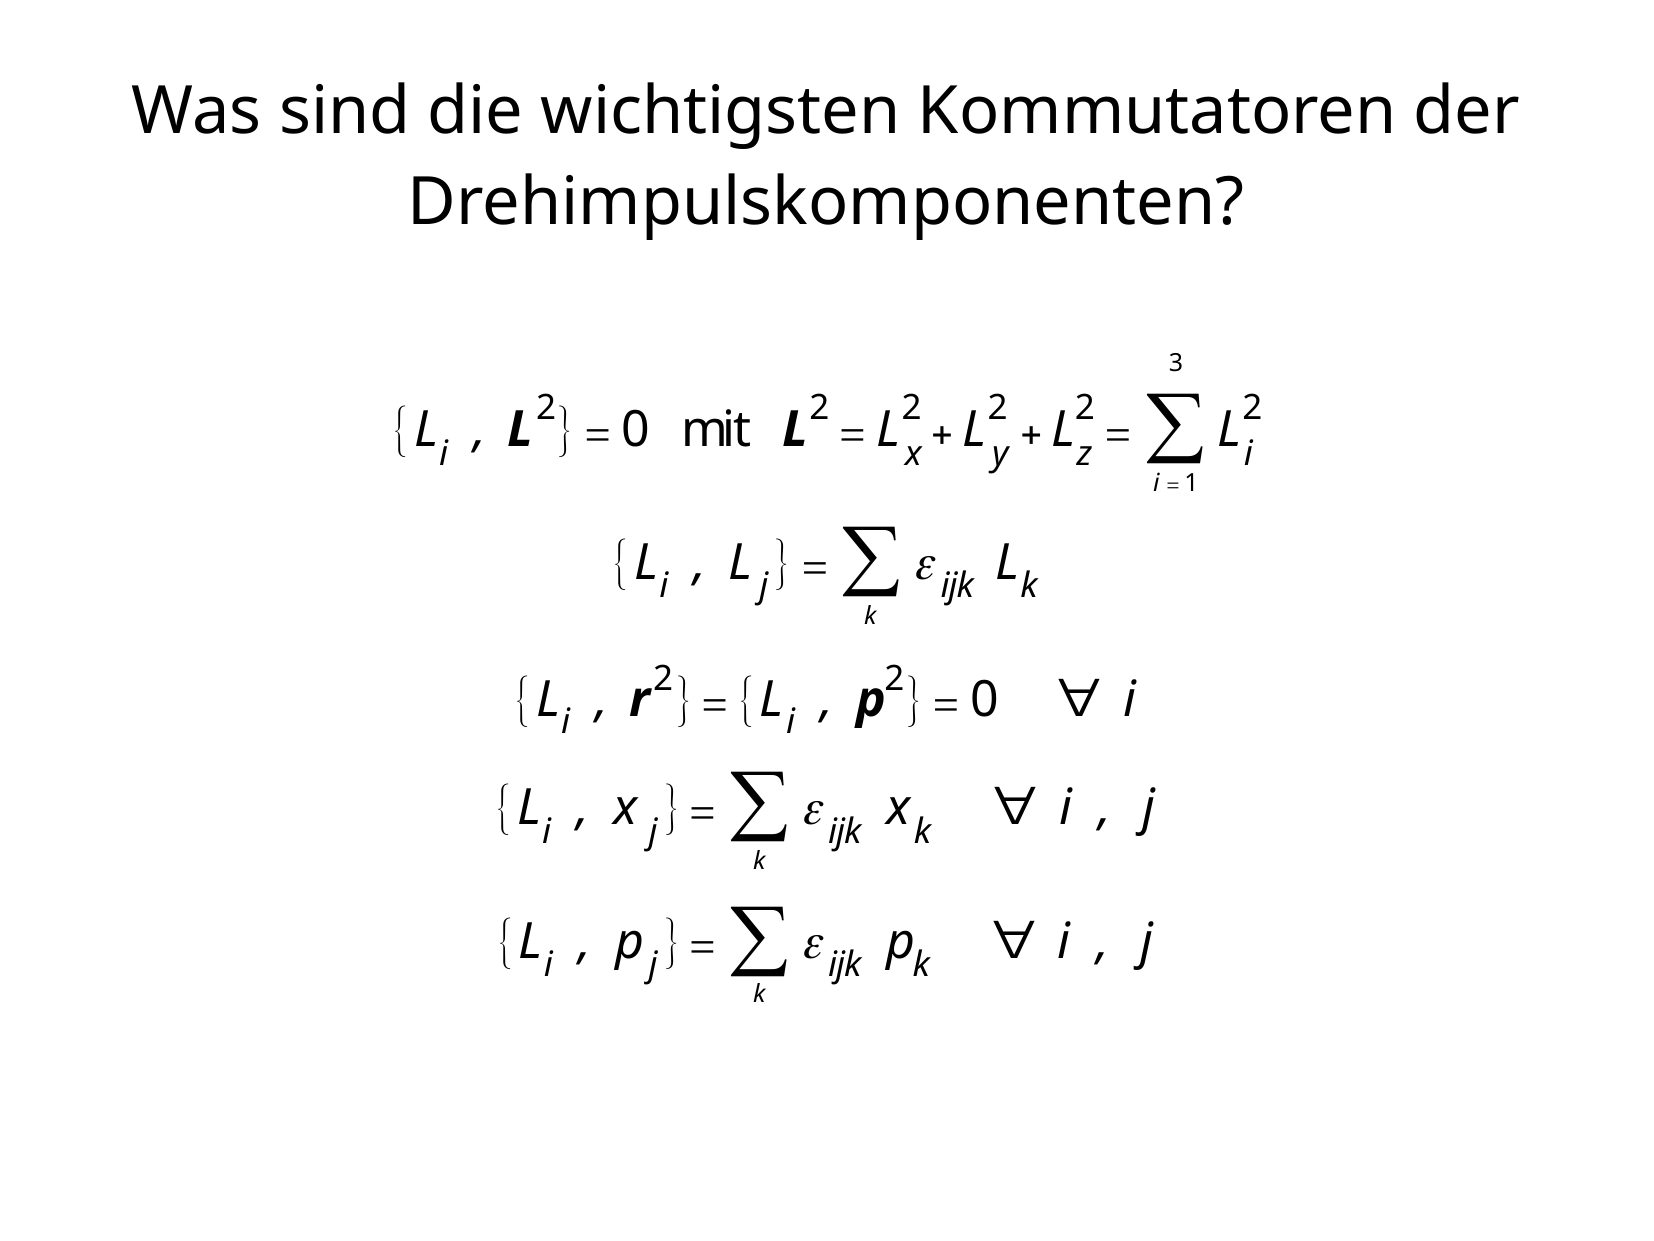

# Was sind die wichtigsten Kommutatoren der Drehimpulskomponenten?